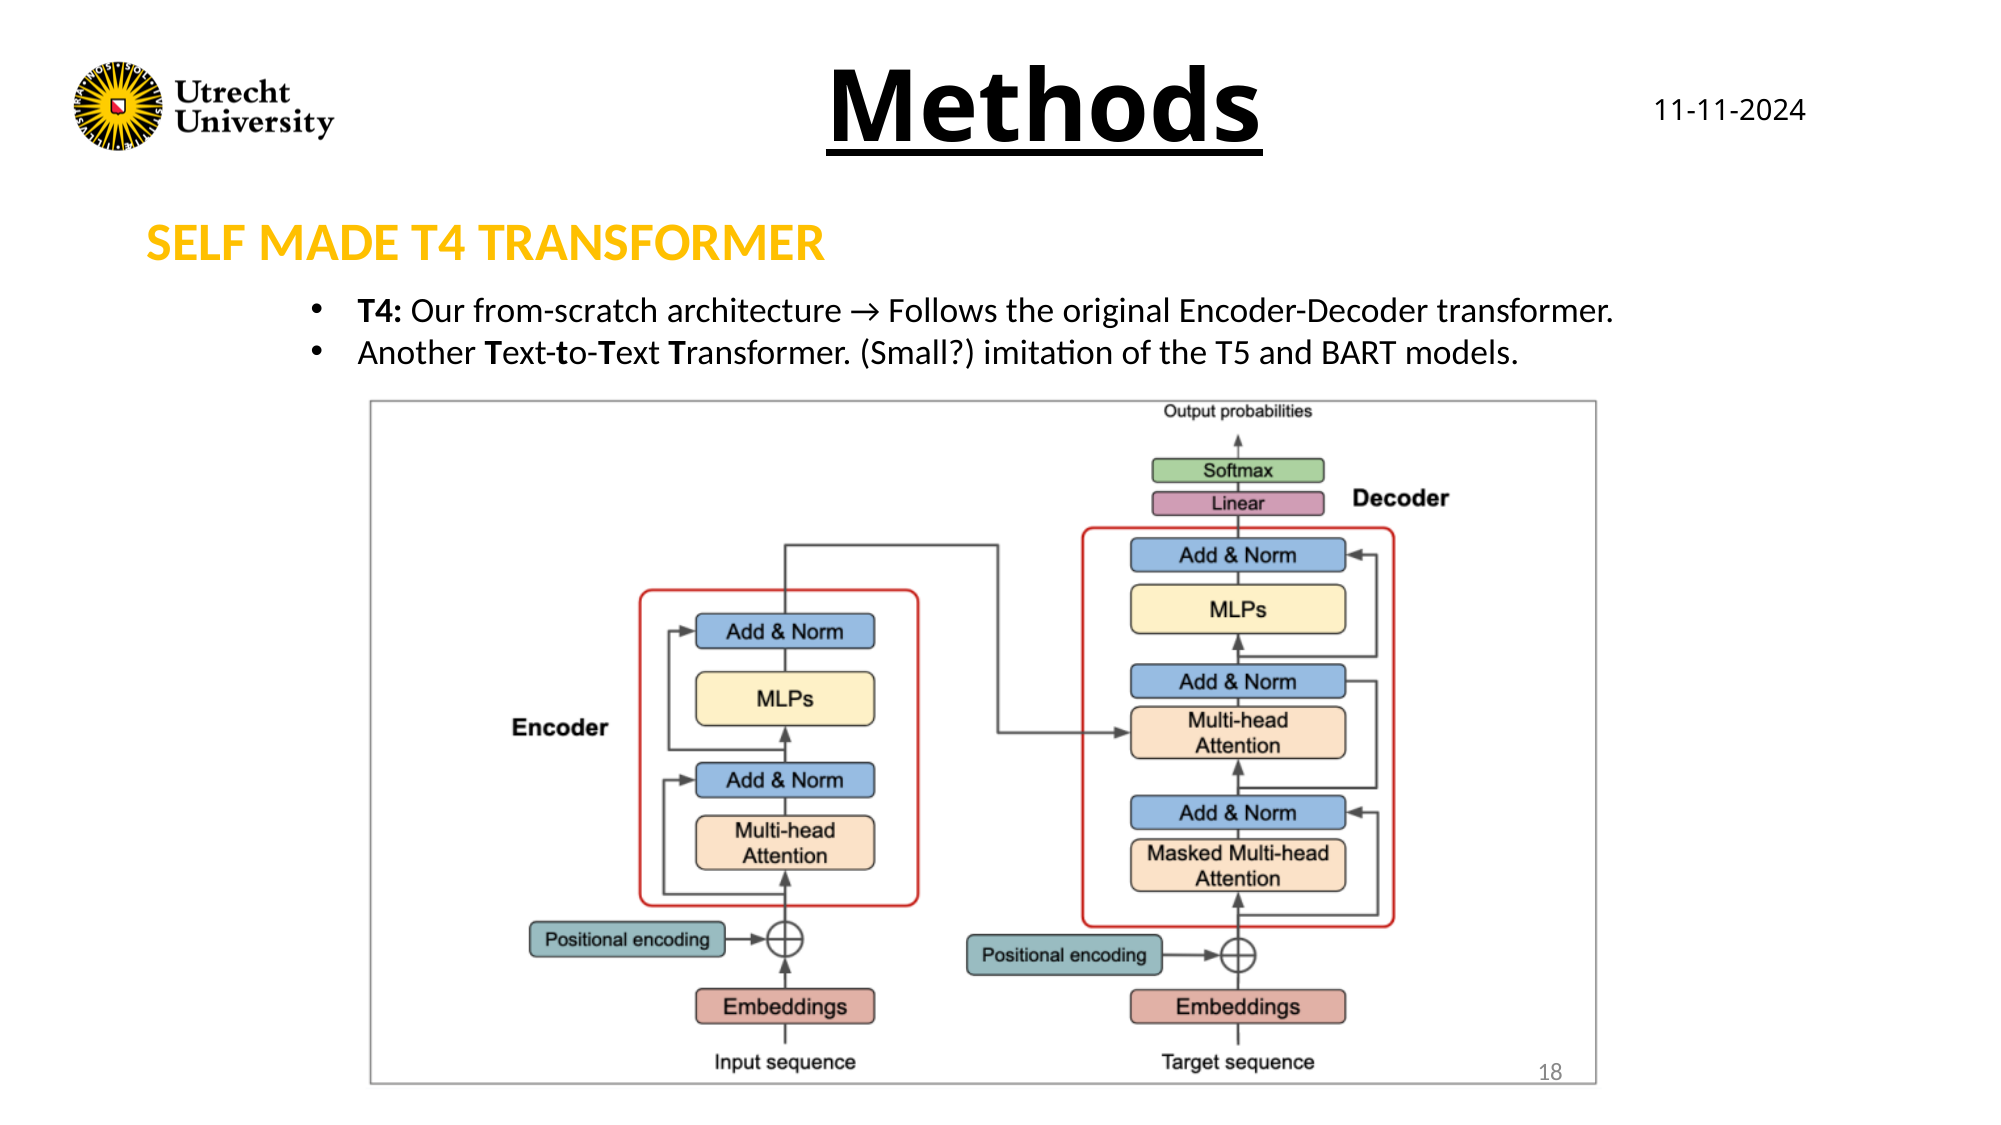

Methods
11-11-2024
SELF MADE T4 TRANSFORMER
T4: Our from-scratch architecture → Follows the original Encoder-Decoder transformer.
Another Text-to-Text Transformer. (Small?) imitation of the T5 and BART models.
1